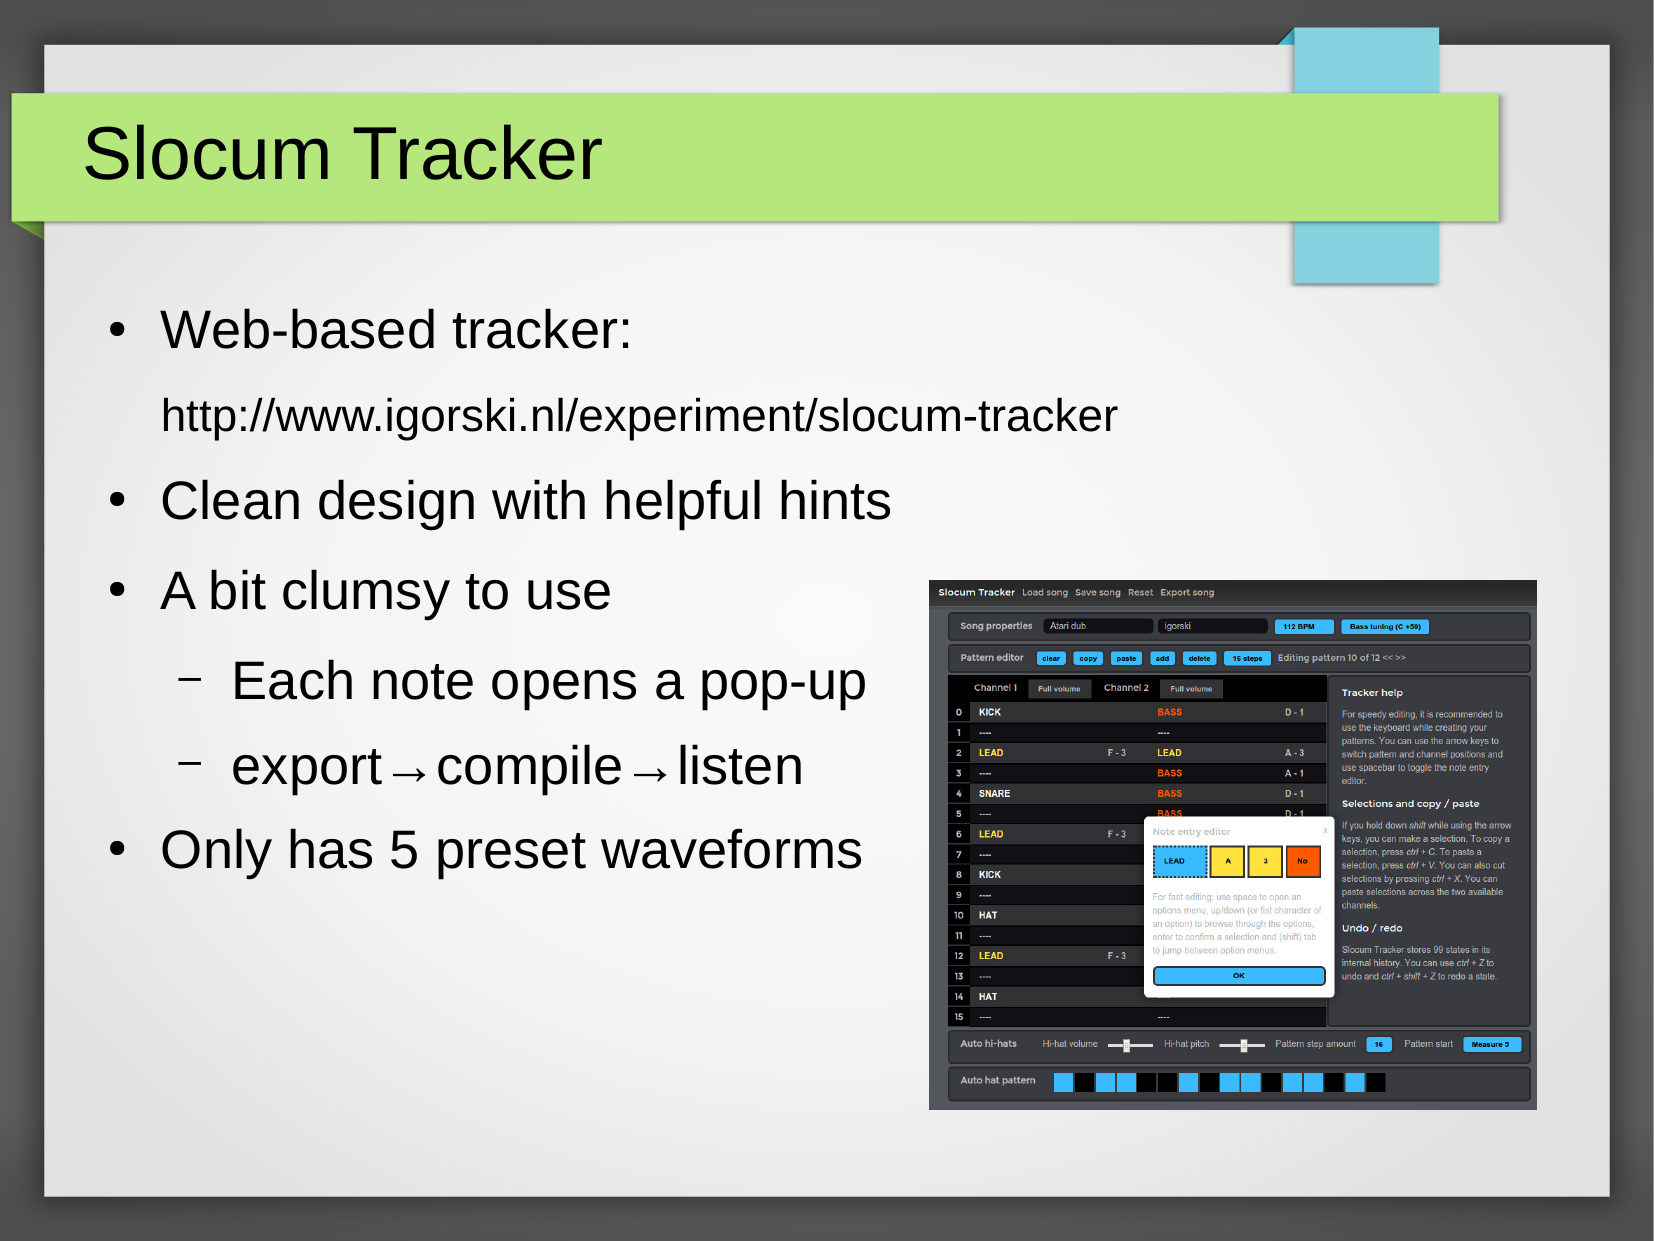

# Slocum Tracker
Web-based tracker:
http://www.igorski.nl/experiment/slocum-tracker
Clean design with helpful hints
A bit clumsy to use
Each note opens a pop-up
export→compile→listen
Only has 5 preset waveforms